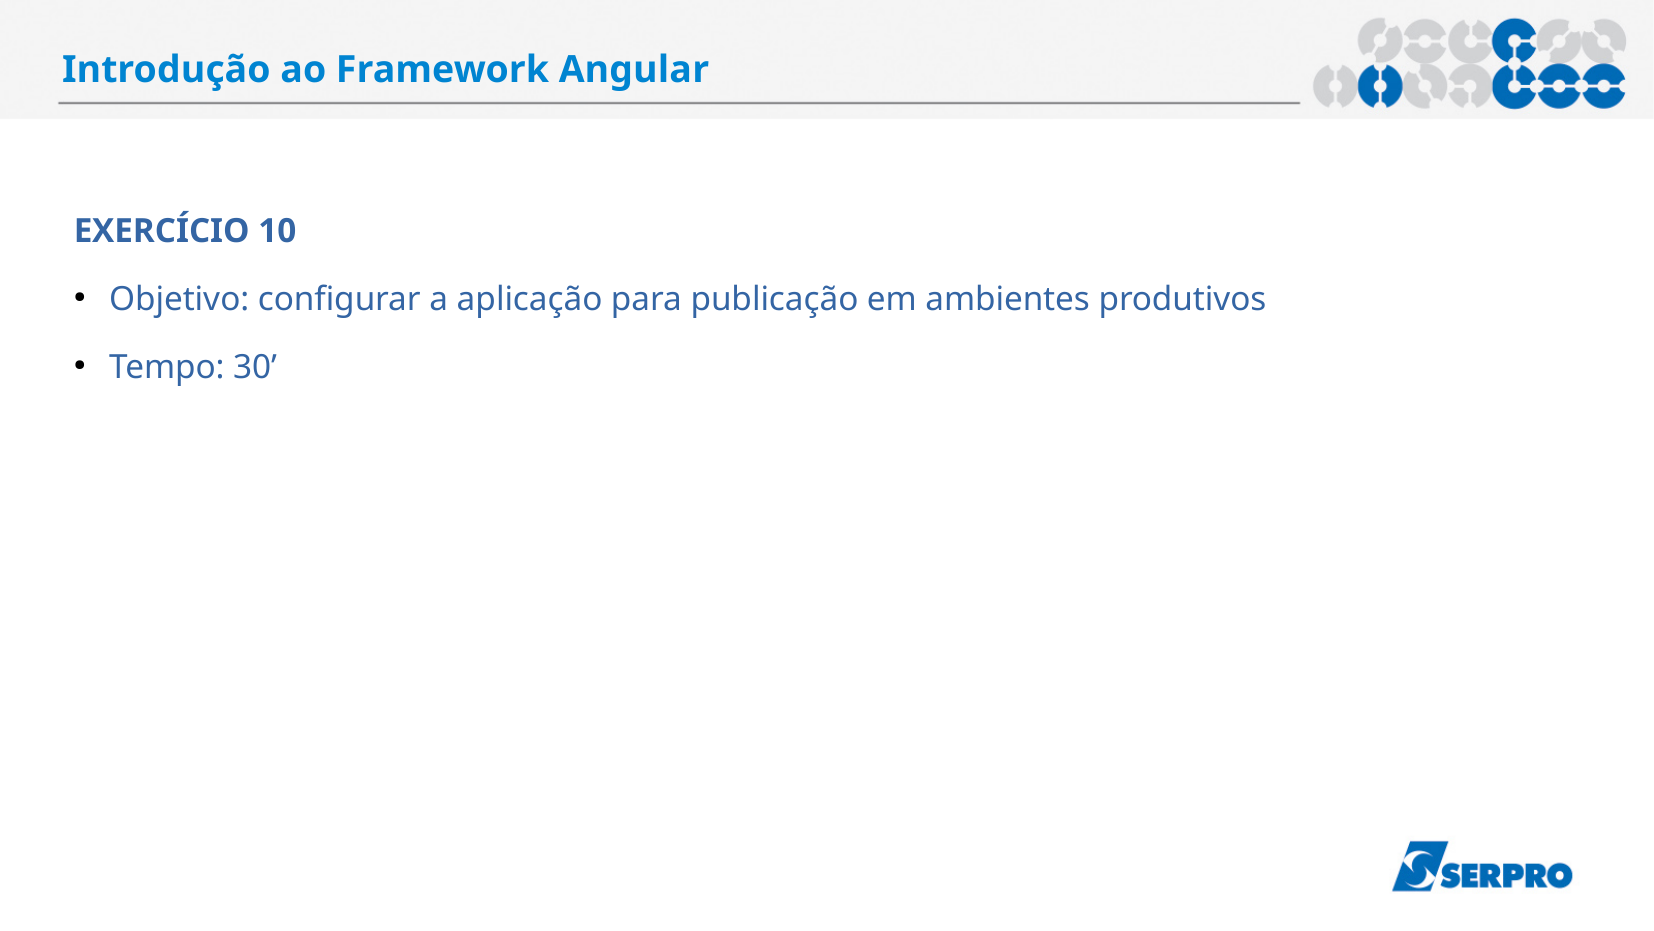

Introdução ao Framework Angular
EXERCÍCIO 10
Objetivo: configurar a aplicação para publicação em ambientes produtivos
Tempo: 30’